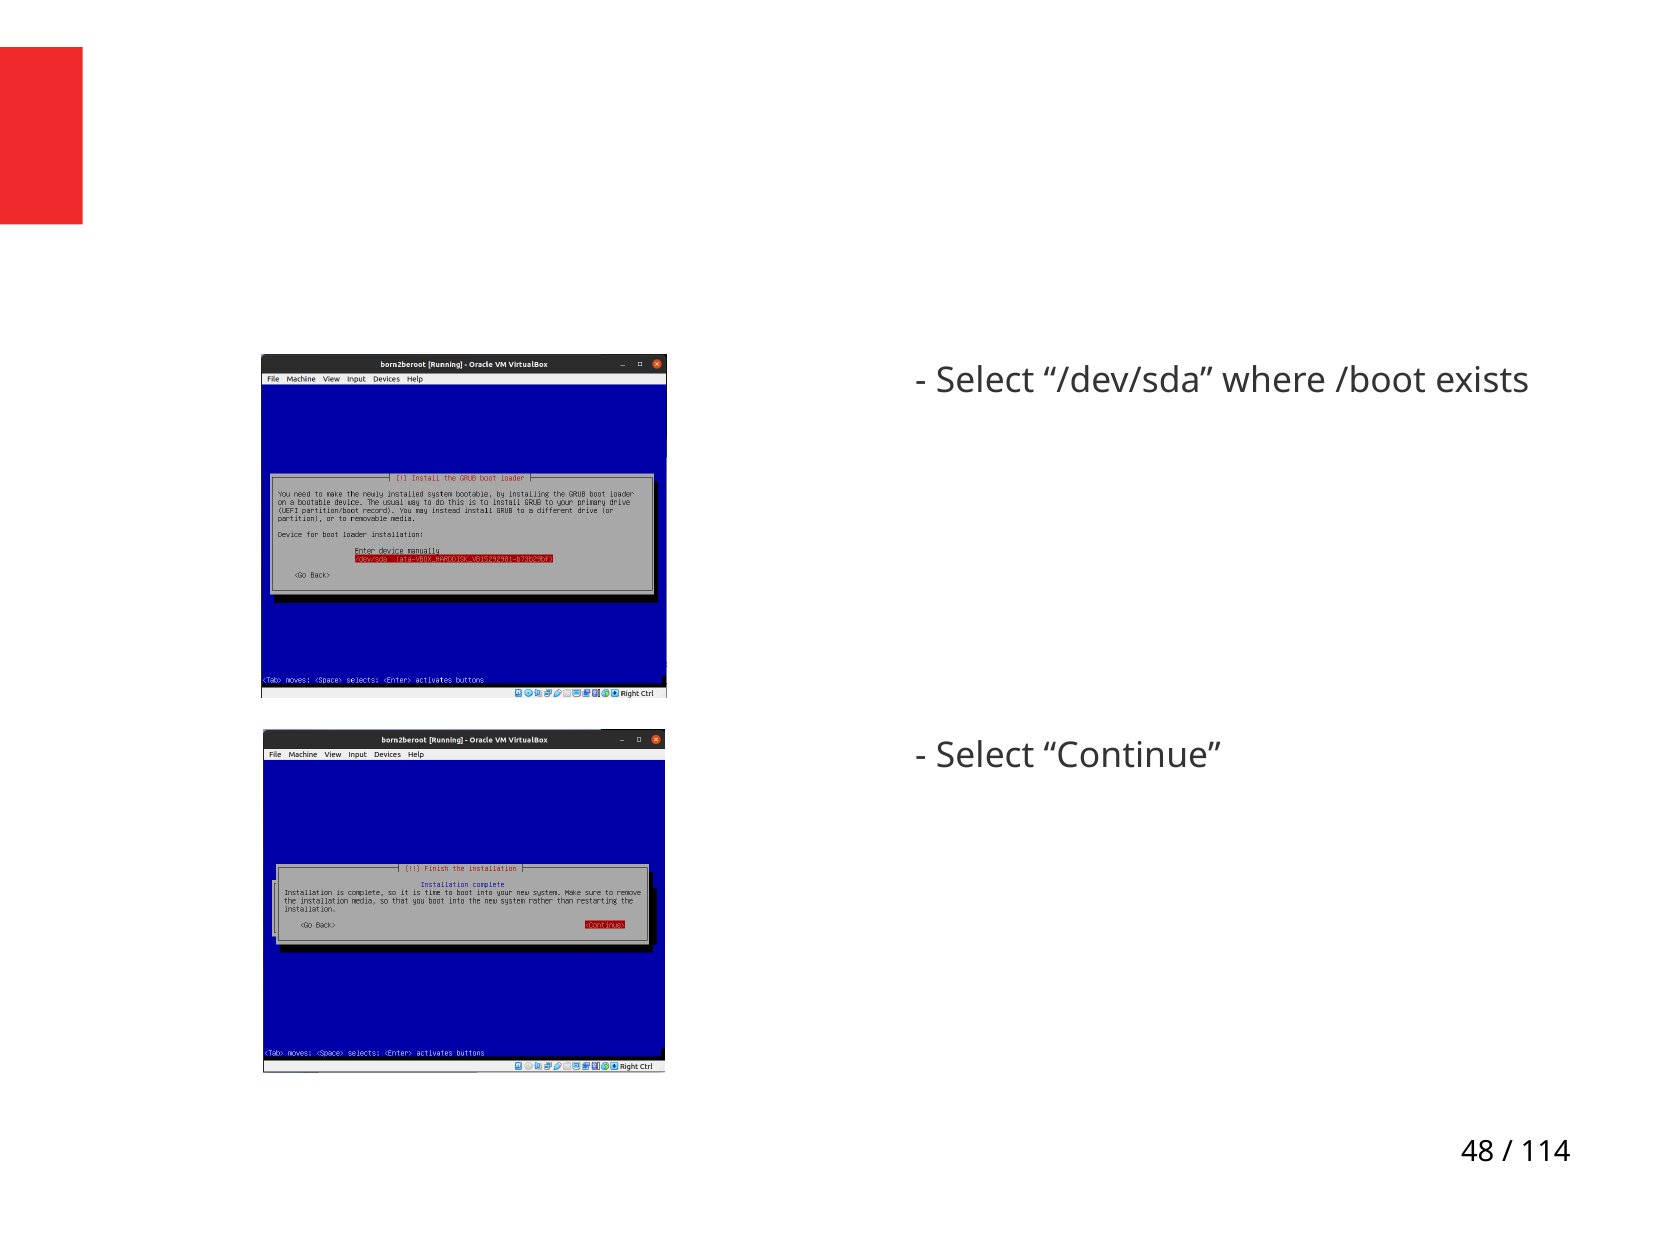

# - Select “/dev/sda” where /boot exists
- Select “Continue”
48